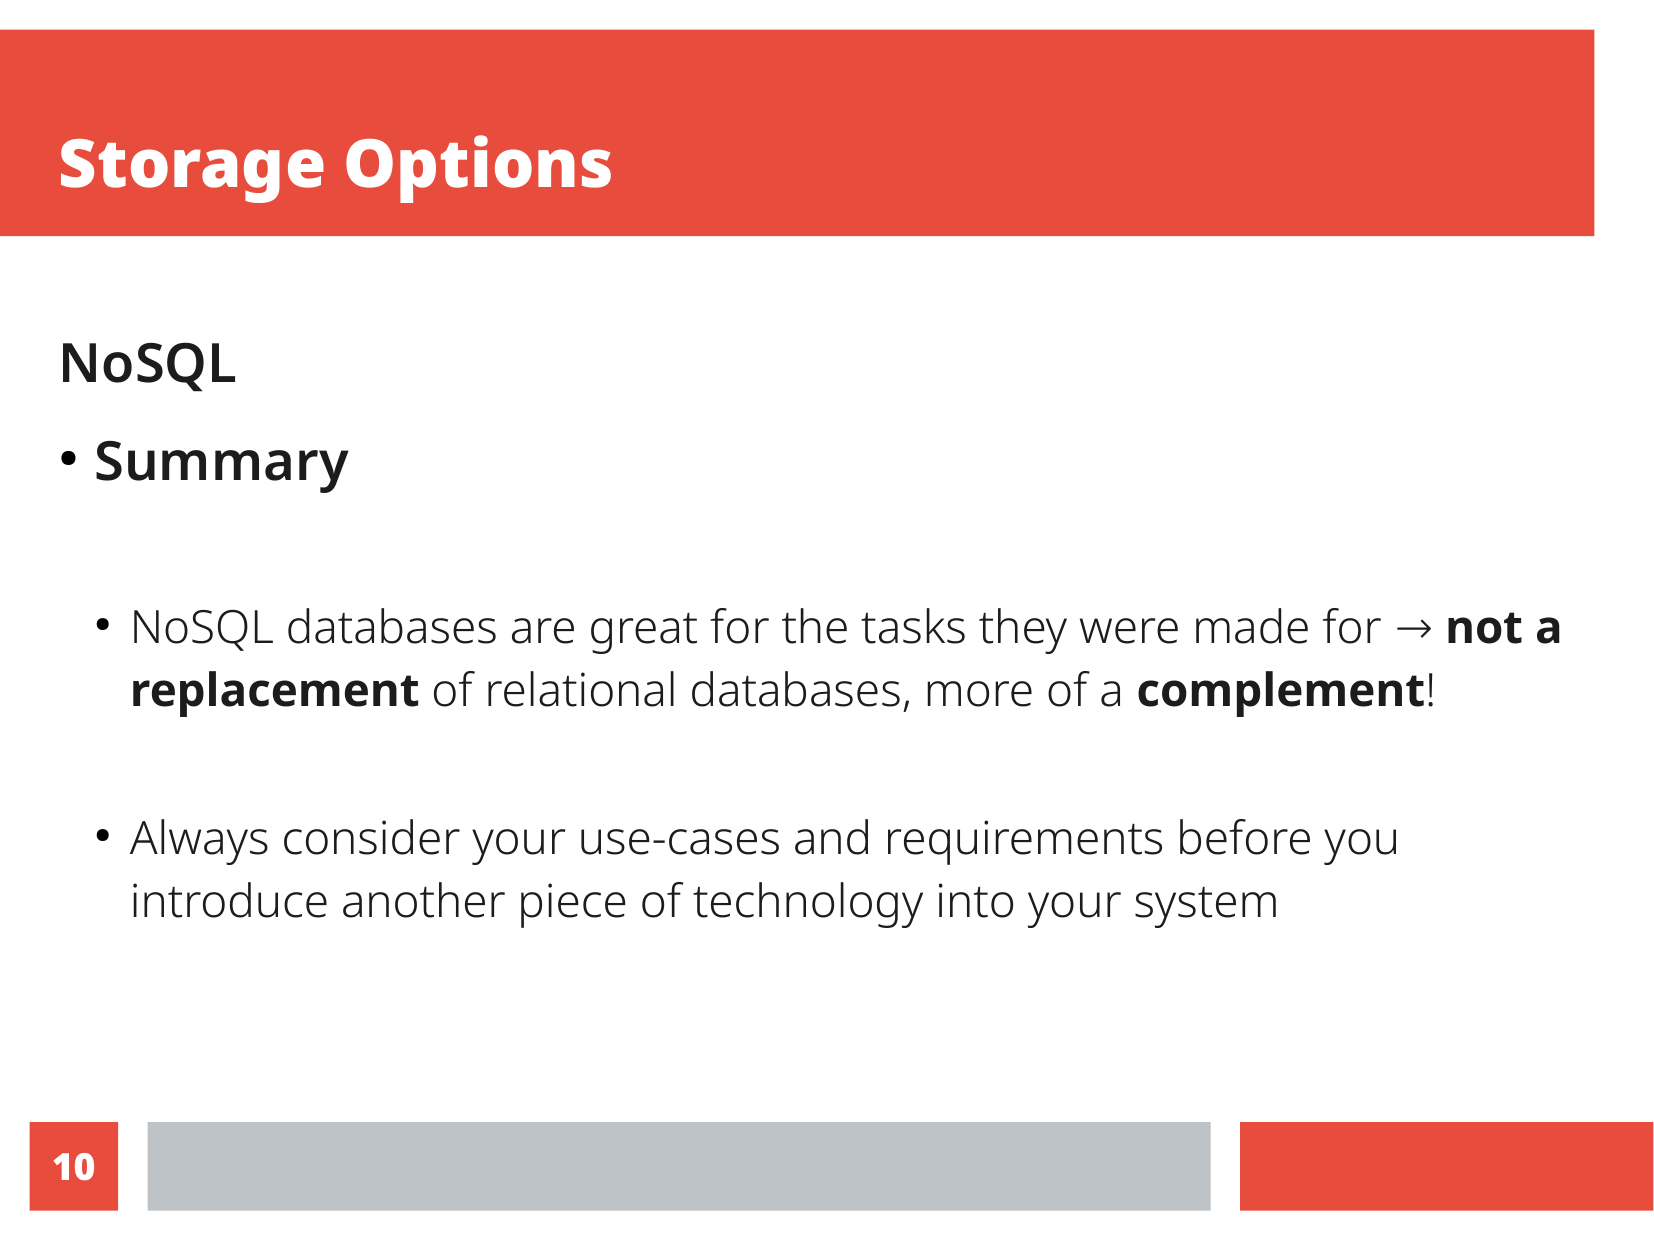

# Storage Options
NoSQL
Summary
NoSQL databases are great for the tasks they were made for → not a replacement of relational databases, more of a complement!
Always consider your use-cases and requirements before you introduce another piece of technology into your system
10